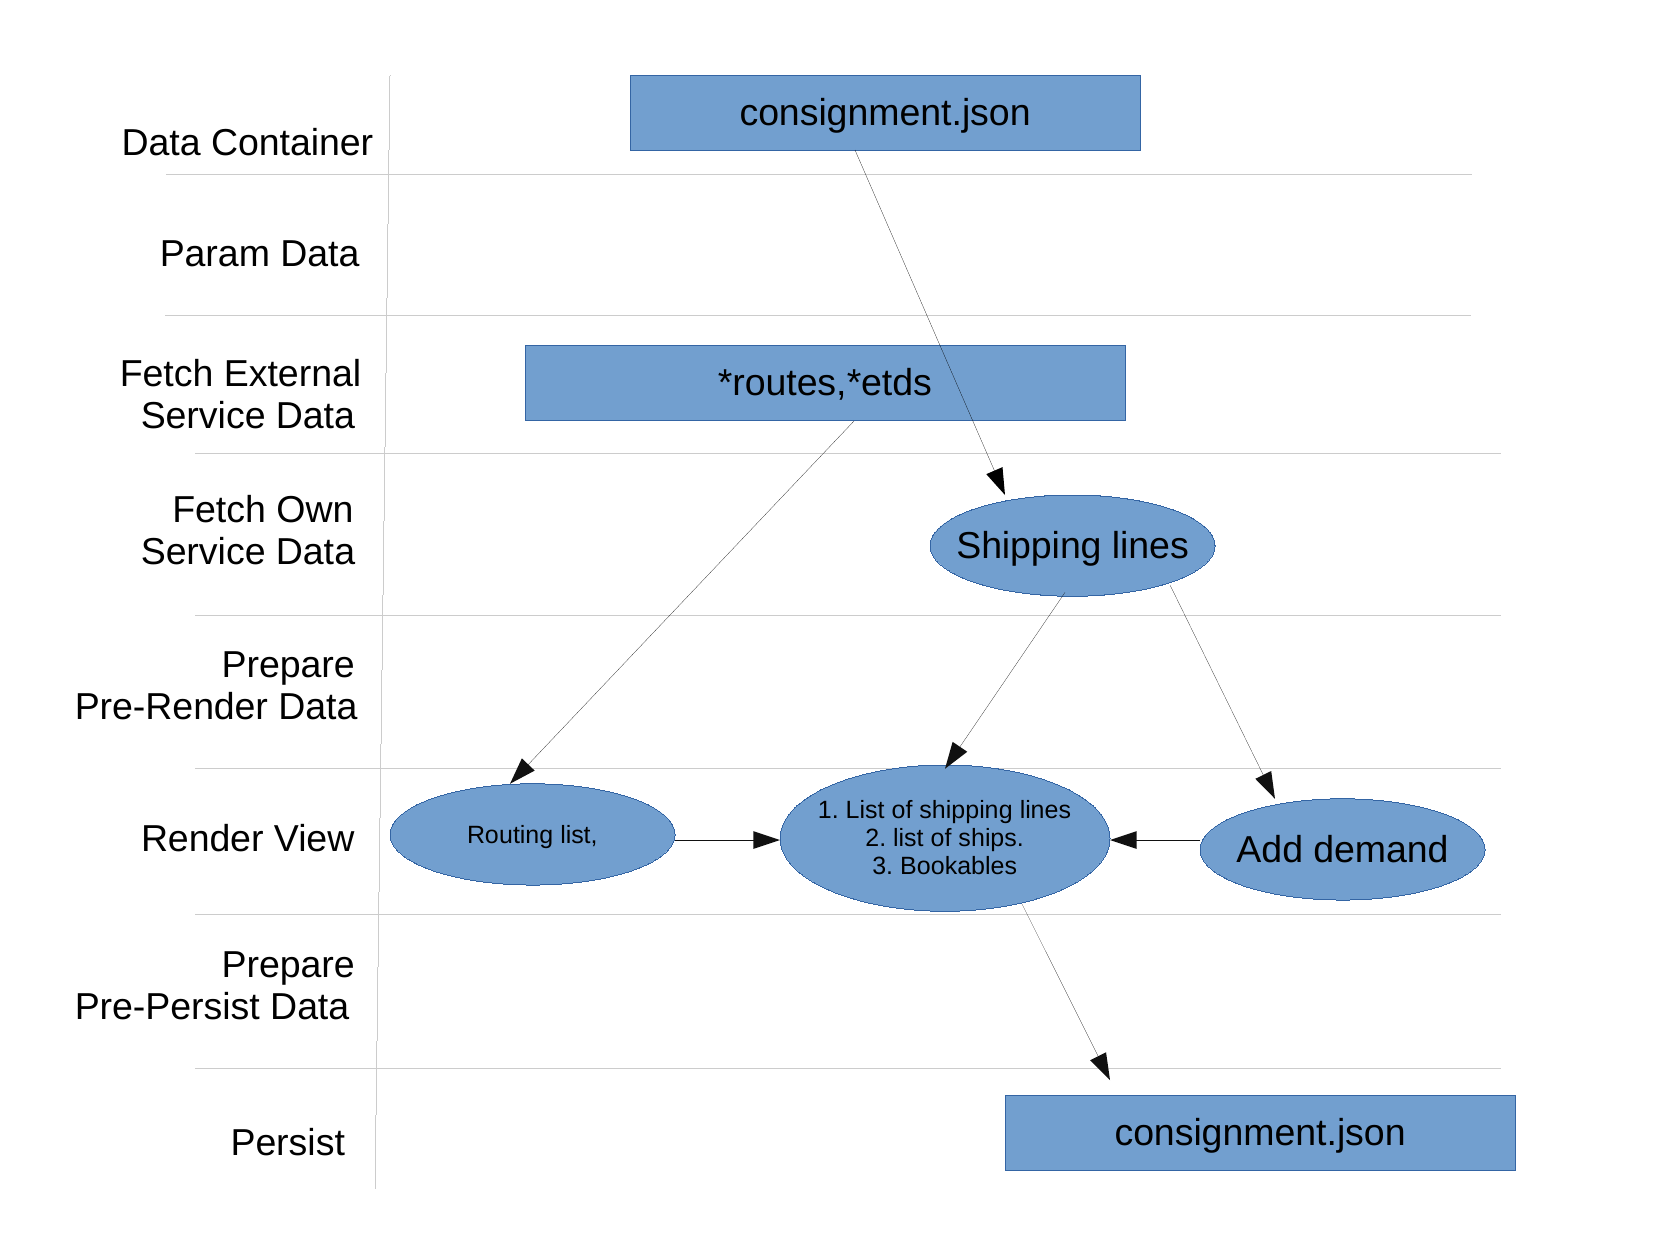

consignment.json
 Data Container
Param Data
Fetch External
 Service Data
*routes,*etds
 Fetch Own
 Service Data
Shipping lines
 Prepare
Pre-Render Data
1. List of shipping lines
2. list of ships.
3. Bookables
Routing list,
Add demand
Render View
 Prepare
Pre-Persist Data
consignment.json
Persist